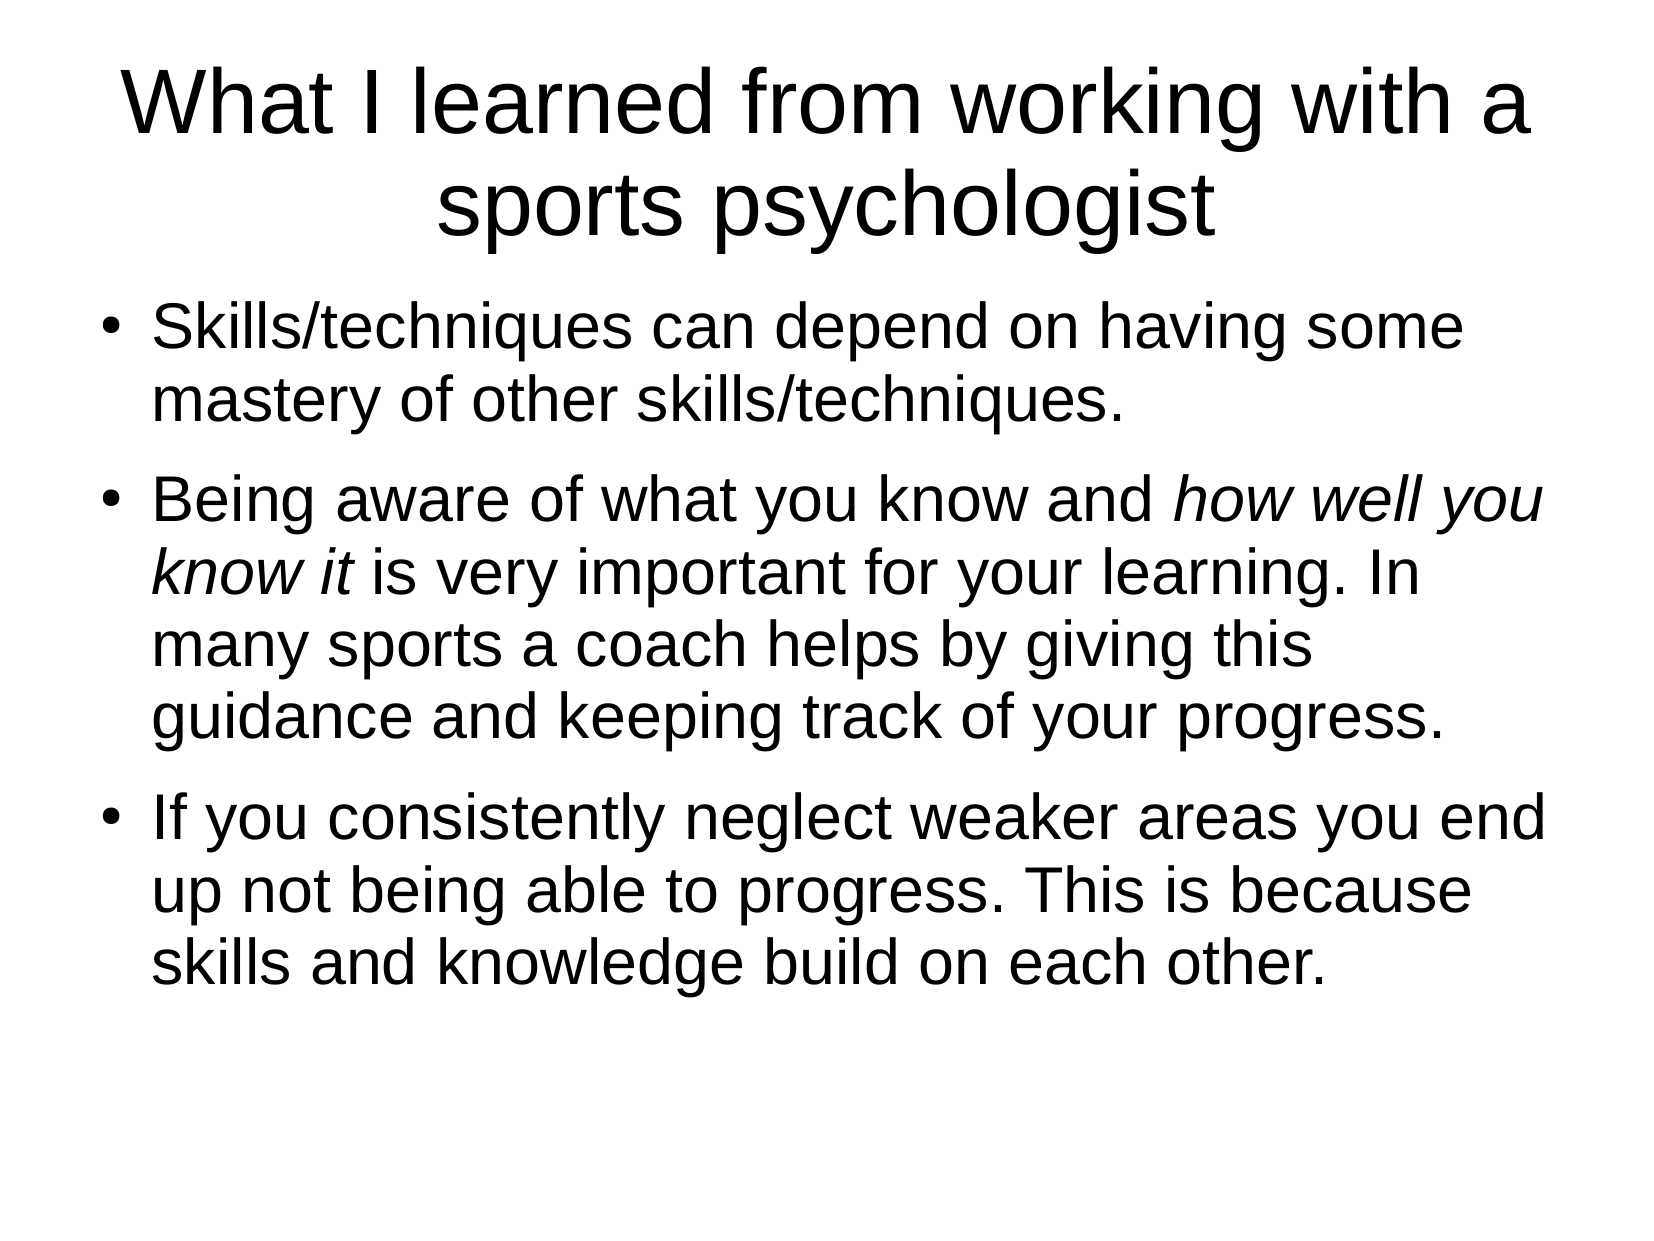

# What I learned from working with a sports psychologist
Skills/techniques can depend on having some mastery of other skills/techniques.
Being aware of what you know and how well you know it is very important for your learning. In many sports a coach helps by giving this guidance and keeping track of your progress.
If you consistently neglect weaker areas you end up not being able to progress. This is because skills and knowledge build on each other.